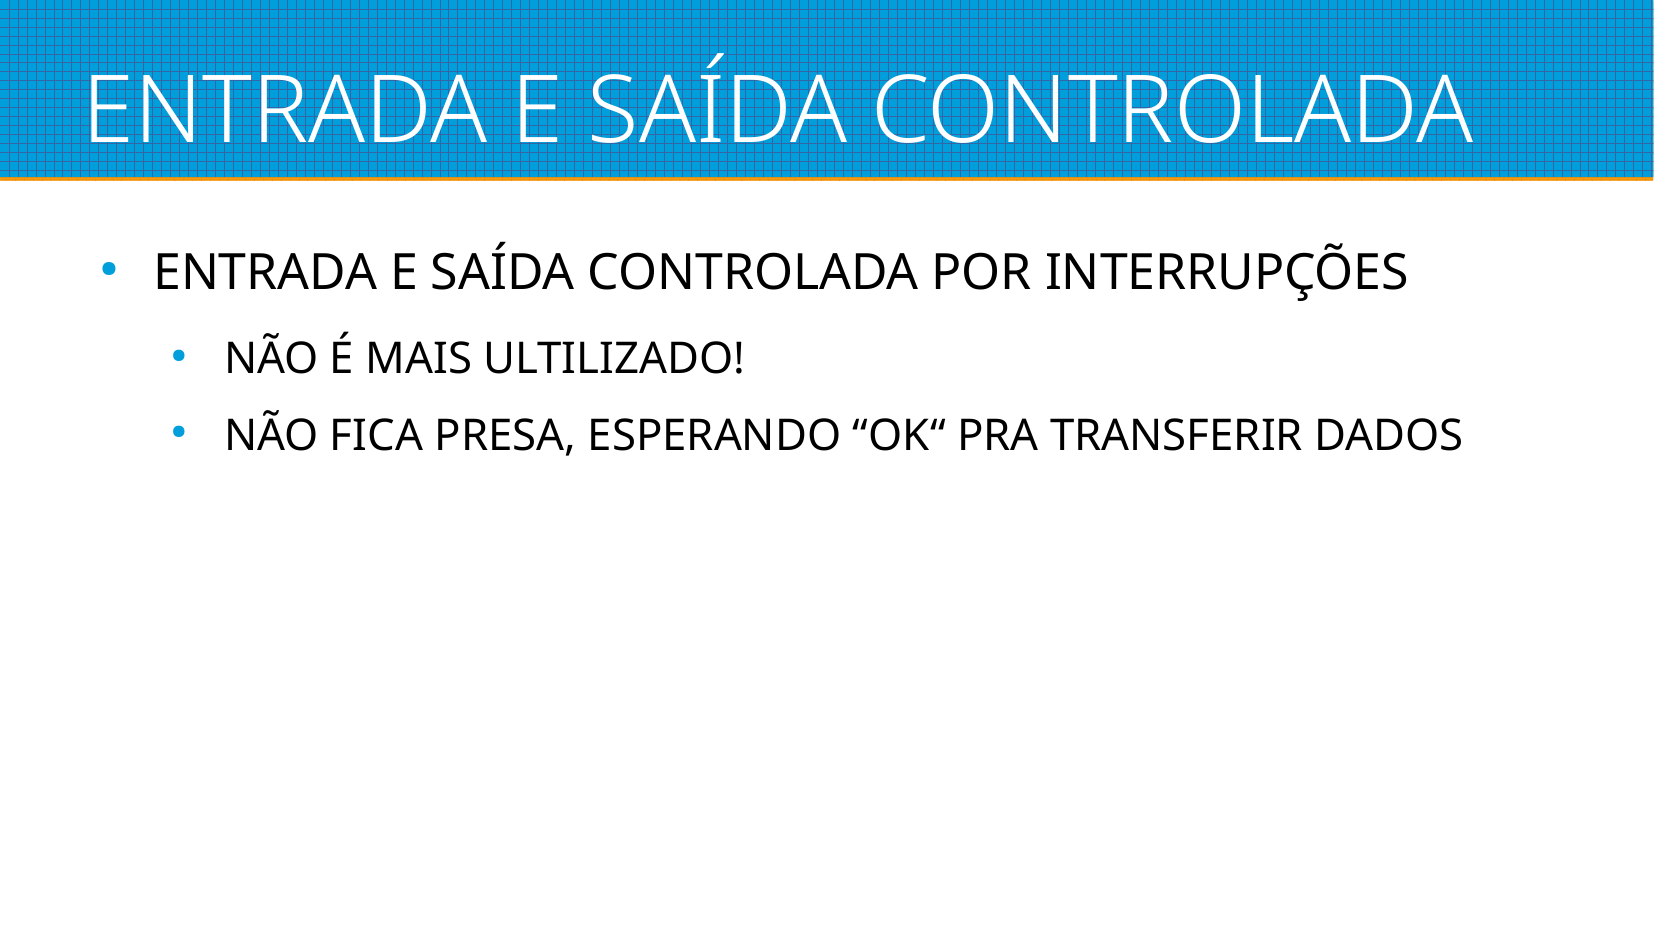

# ENTRADA E SAÍDA CONTROLADA
ENTRADA E SAÍDA CONTROLADA POR INTERRUPÇÕES
NÃO É MAIS ULTILIZADO!
NÃO FICA PRESA, ESPERANDO “OK“ PRA TRANSFERIR DADOS